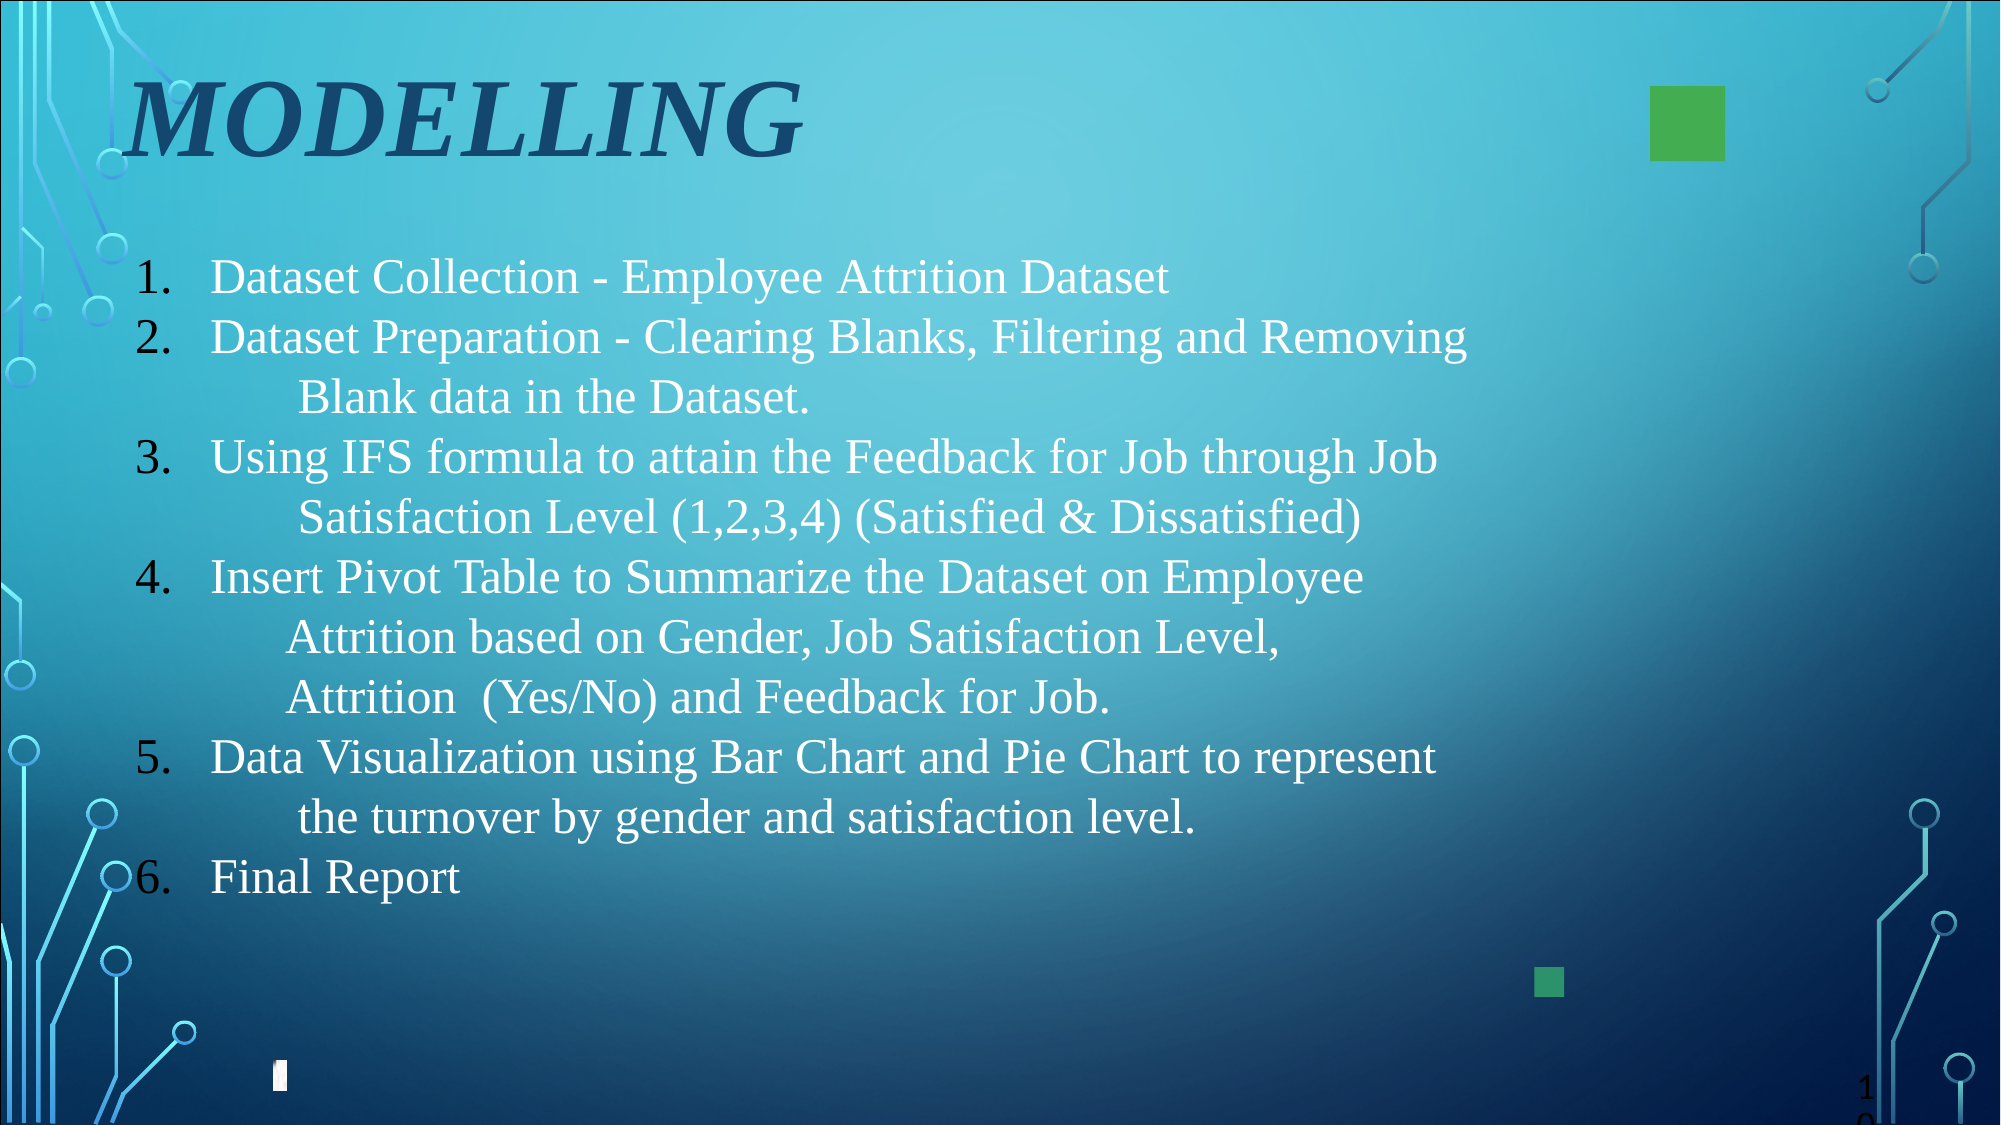

# MODELLING
Dataset Collection - Employee Attrition Dataset
Dataset Preparation - Clearing Blanks, Filtering and Removing Blank data in the Dataset.
Using IFS formula to attain the Feedback for Job through Job Satisfaction Level (1,2,3,4) (Satisfied & Dissatisfied)
Insert Pivot Table to Summarize the Dataset on Employee Attrition based on Gender, Job Satisfaction Level, Attrition (Yes/No) and Feedback for Job.
Data Visualization using Bar Chart and Pie Chart to represent the turnover by gender and satisfaction level.
Final Report